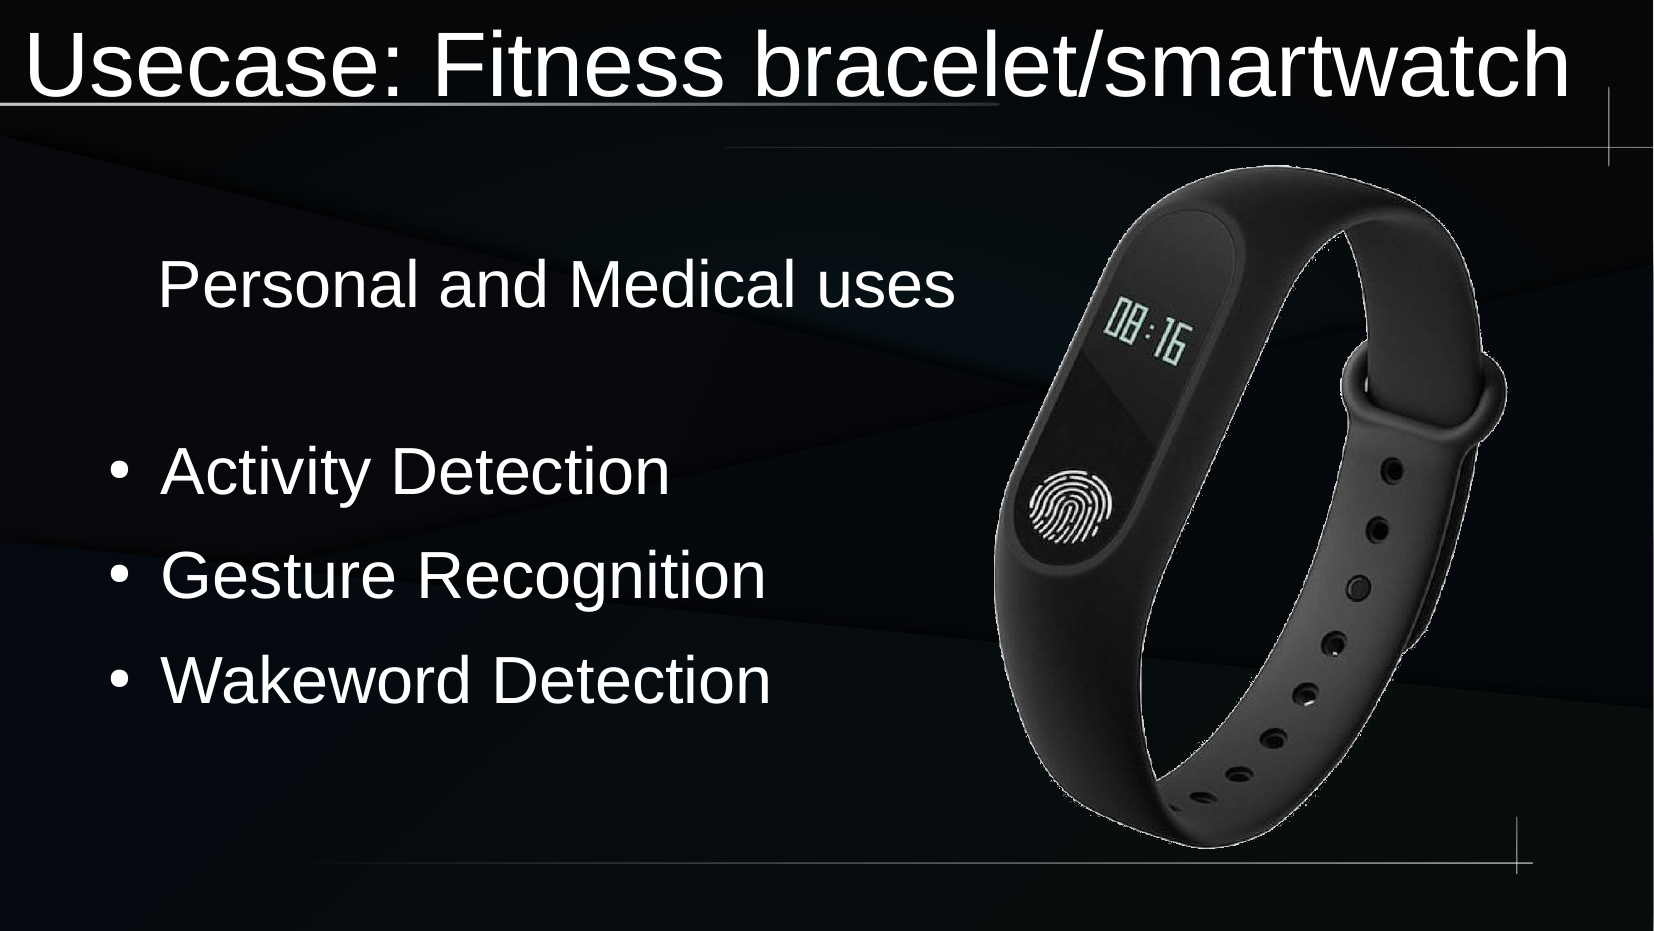

# Usecase: Fitness bracelet/smartwatch
Personal and Medical uses
Activity Detection
Gesture Recognition
Wakeword Detection